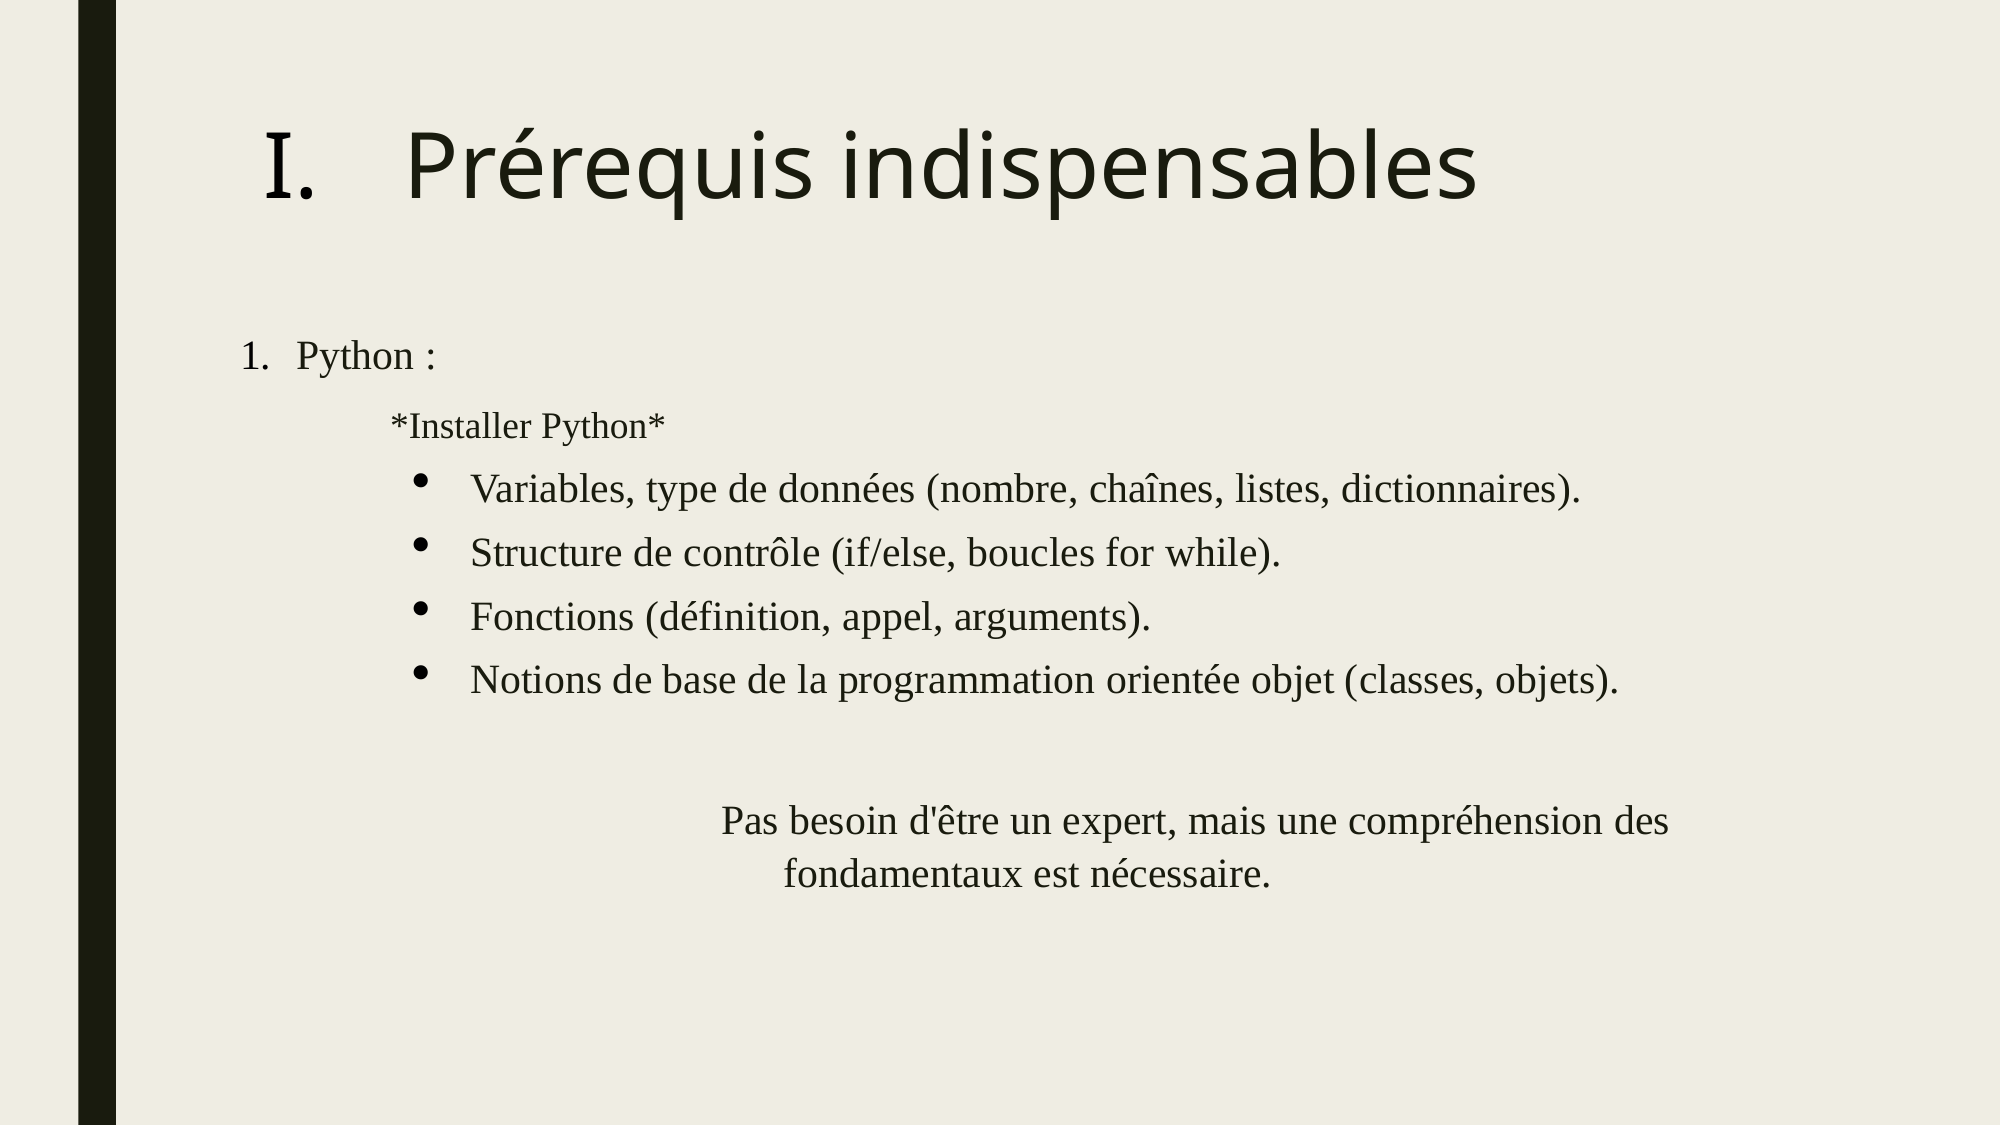

# Prérequis indispensables
Python :
		*Installer Python*
Variables, type de données (nombre, chaînes, listes, dictionnaires).
Structure de contrôle (if/else, boucles for while).
Fonctions (définition, appel, arguments).
Notions de base de la programmation orientée objet (classes, objets).
Pas besoin d'être un expert, mais une compréhension des fondamentaux est nécessaire.